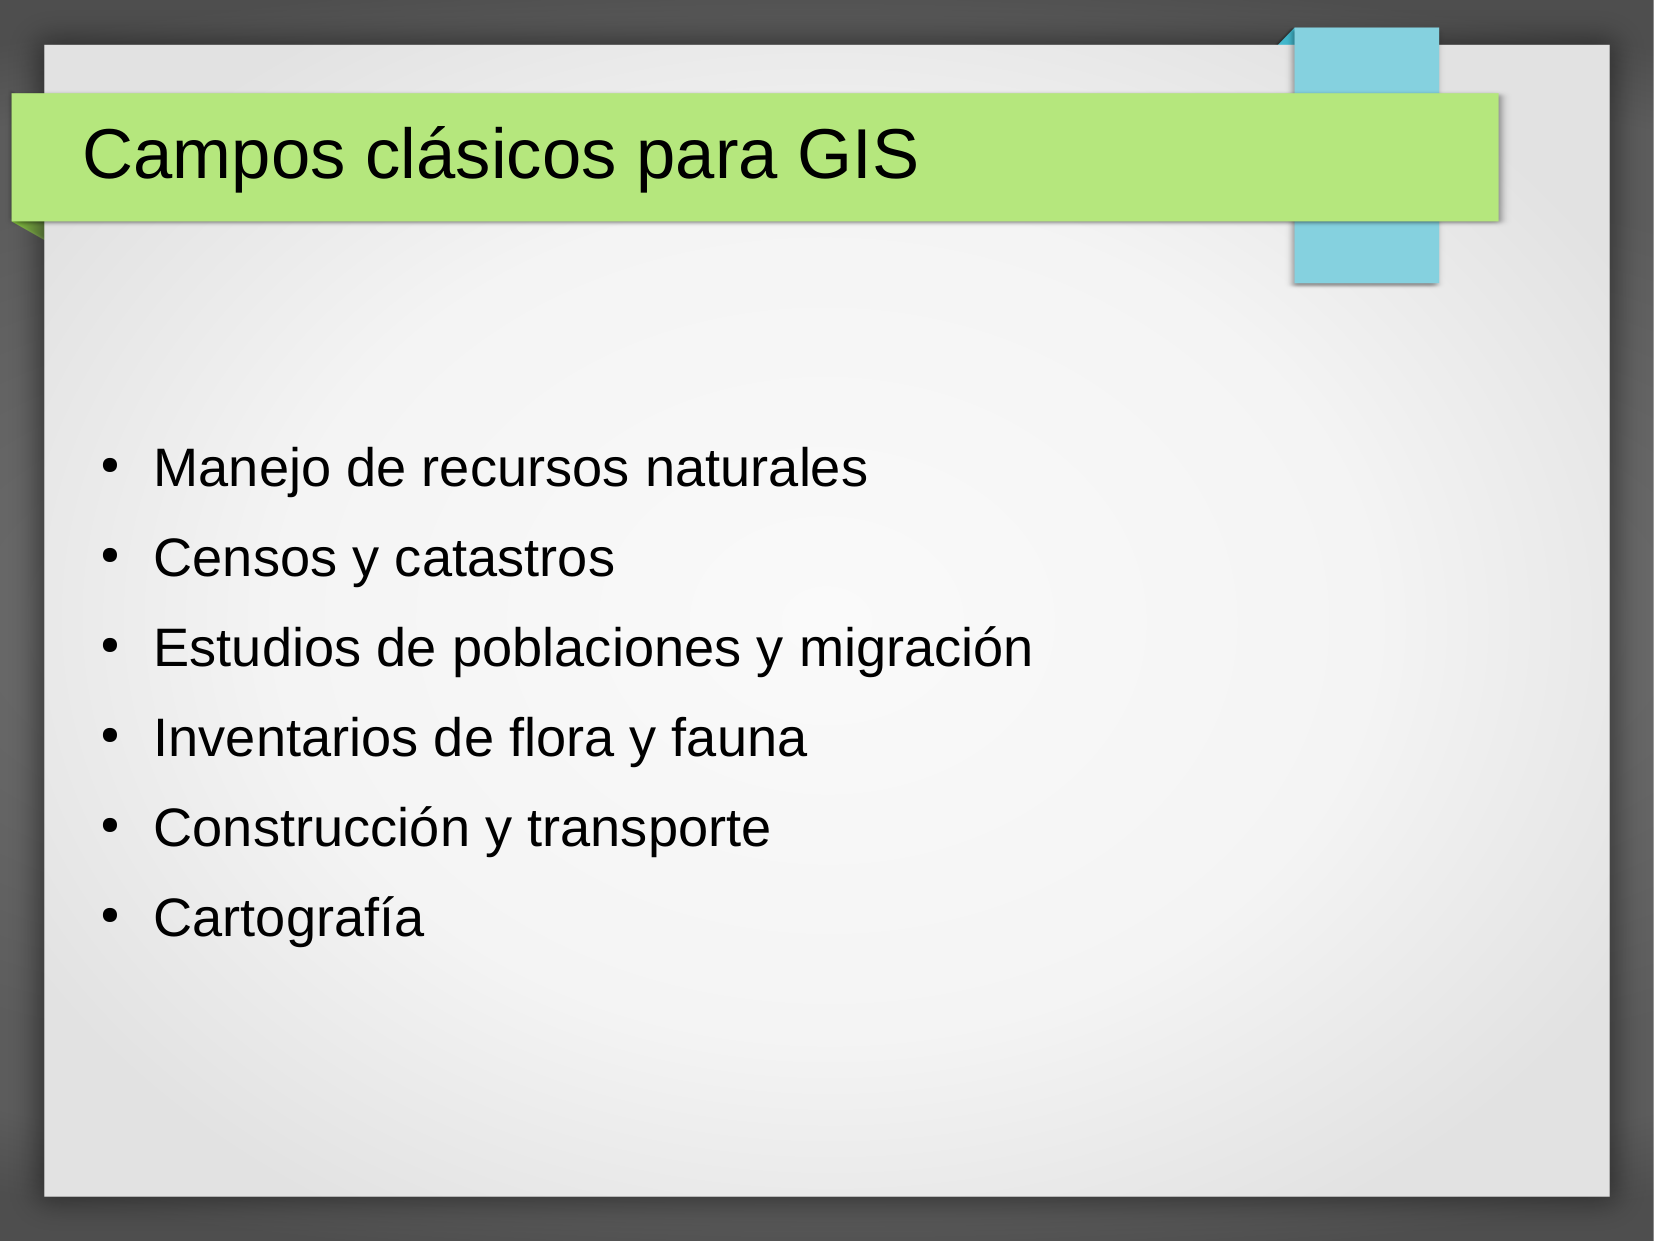

# Campos clásicos para GIS
Manejo de recursos naturales
Censos y catastros
Estudios de poblaciones y migración
Inventarios de flora y fauna
Construcción y transporte
Cartografía